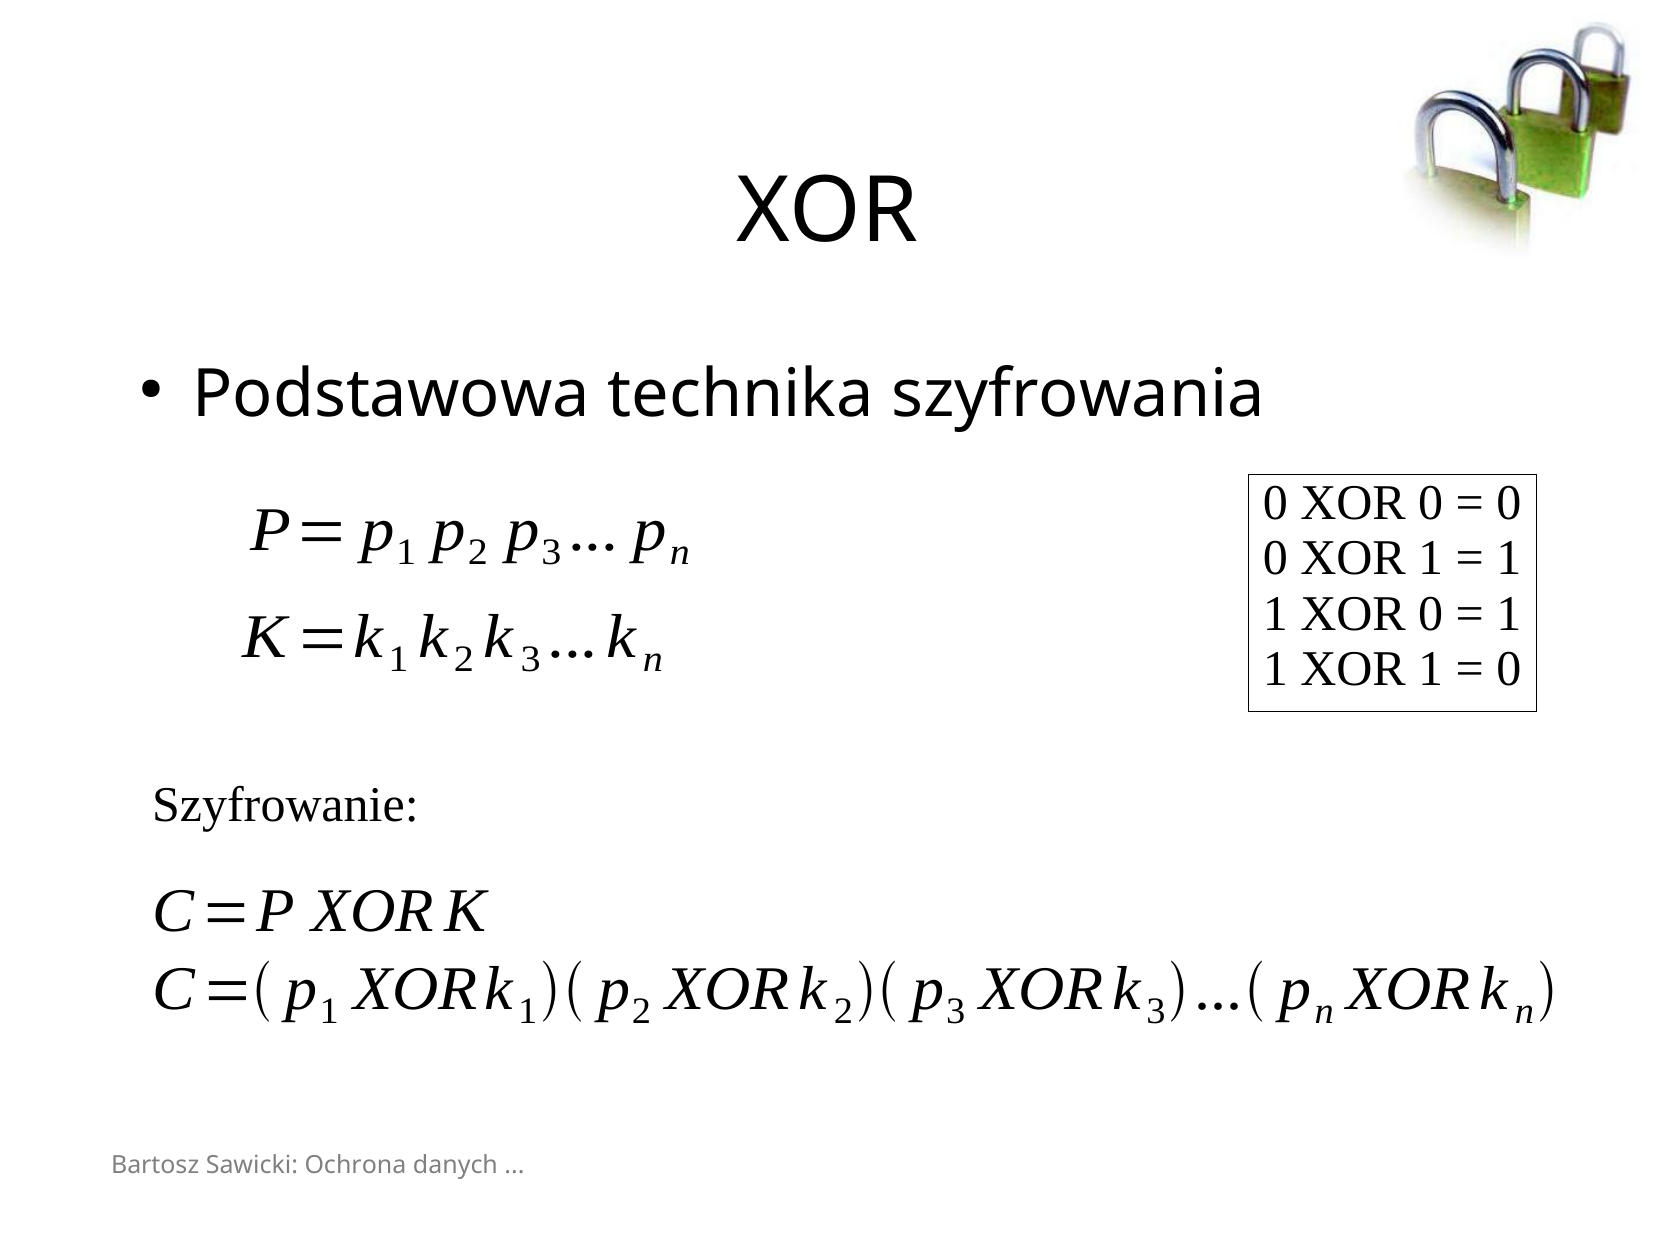

# XOR
Podstawowa technika szyfrowania
0 XOR 0 = 0
0 XOR 1 = 1
1 XOR 0 = 1
1 XOR 1 = 0
Szyfrowanie: